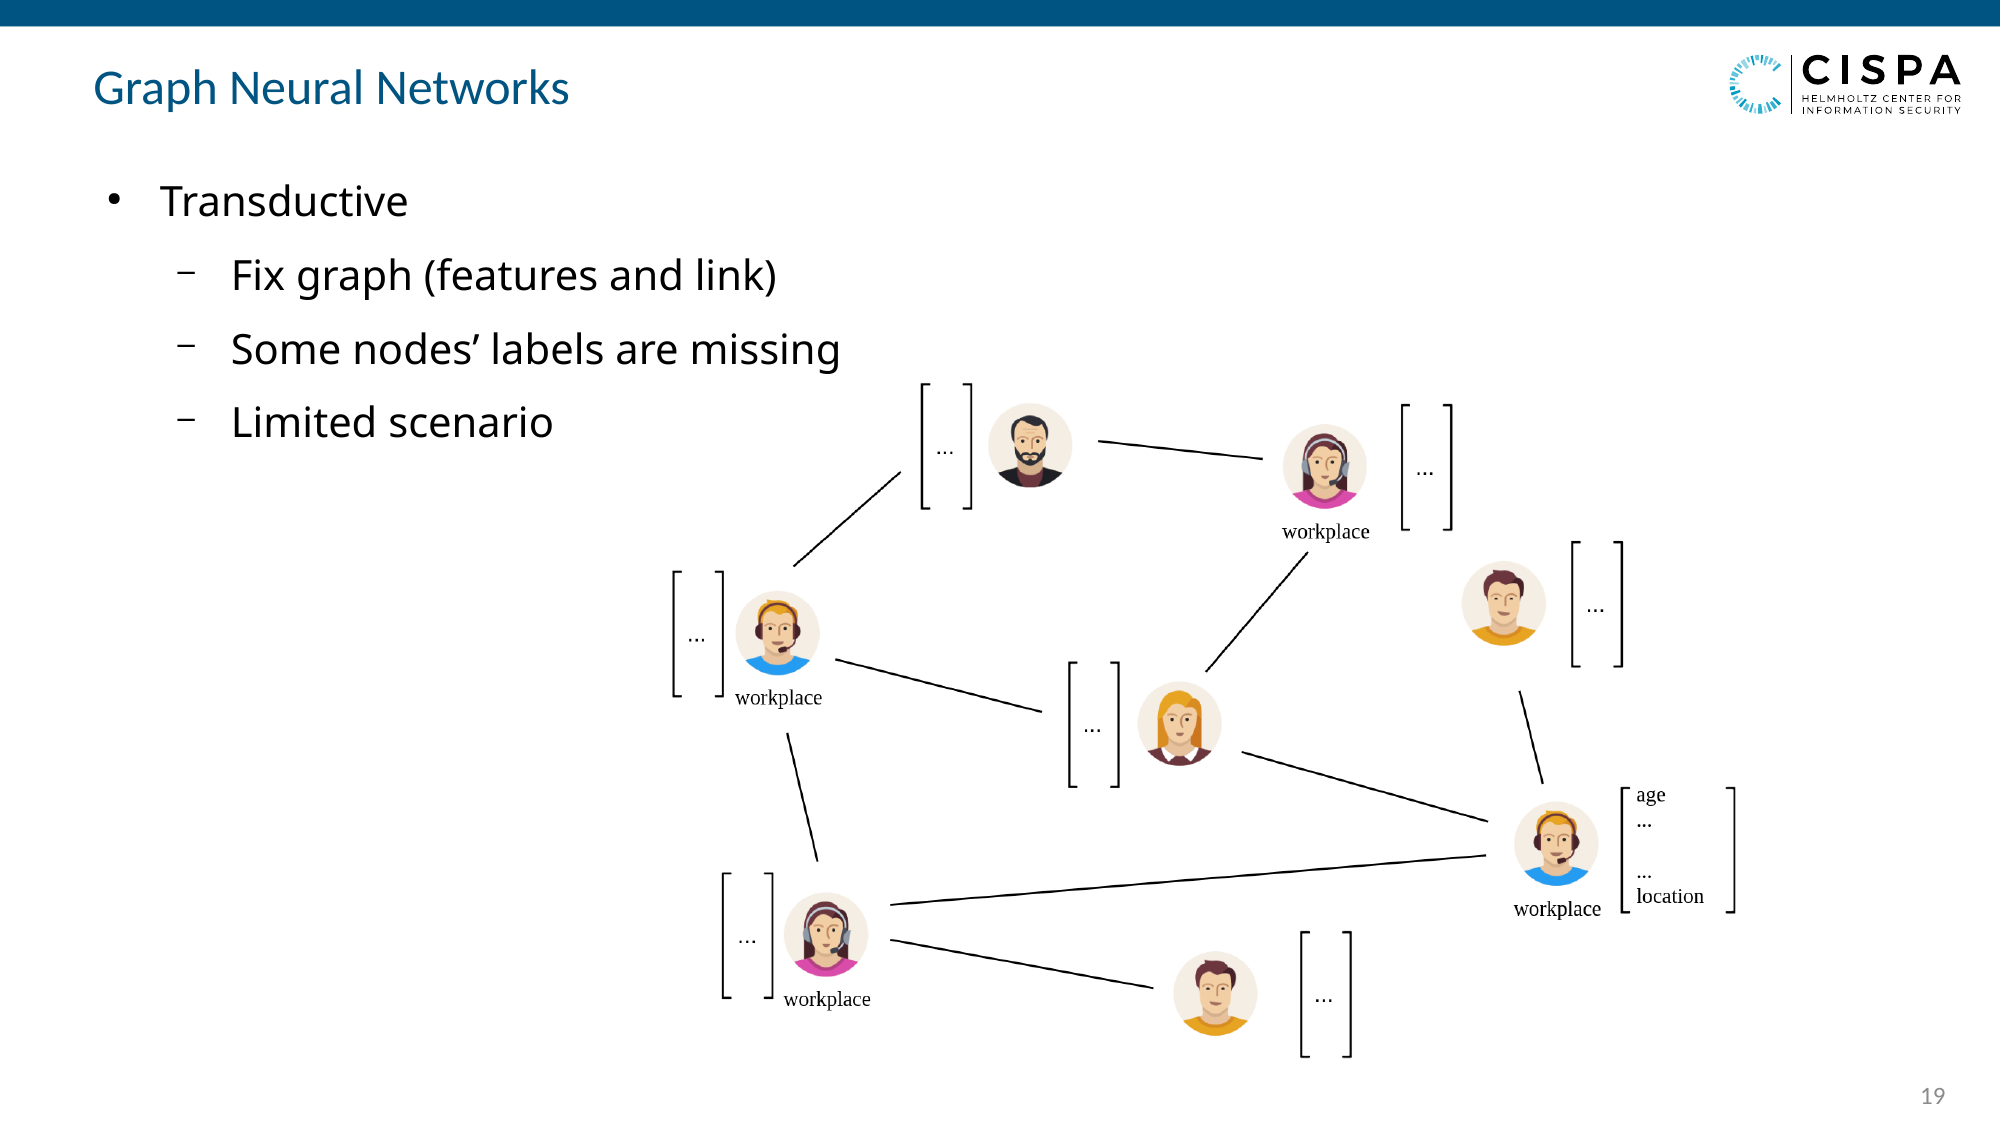

# Graph Neural Networks
Transductive
Fix graph (features and link)
Some nodes’ labels are missing
Limited scenario